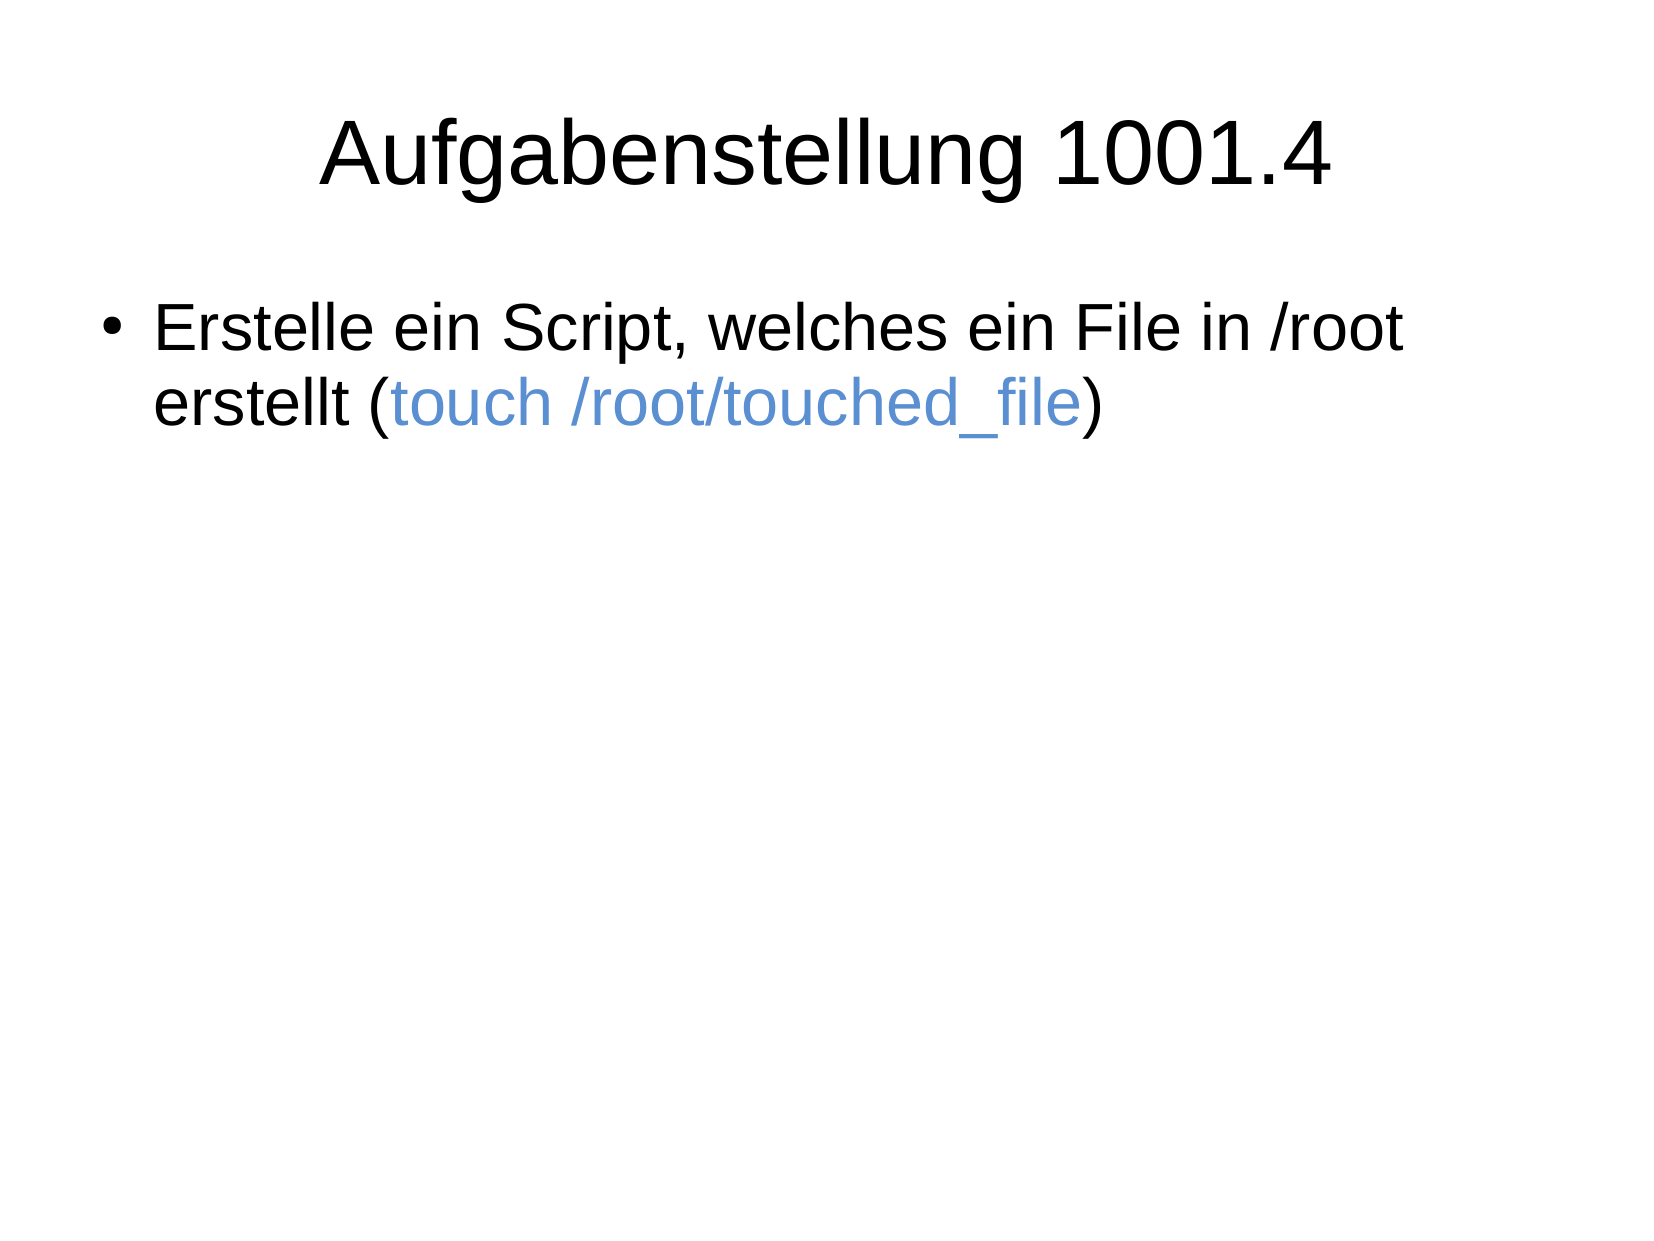

# Aufgabenstellung 1001.4
Erstelle ein Script, welches ein File in /root erstellt (touch /root/touched_file)